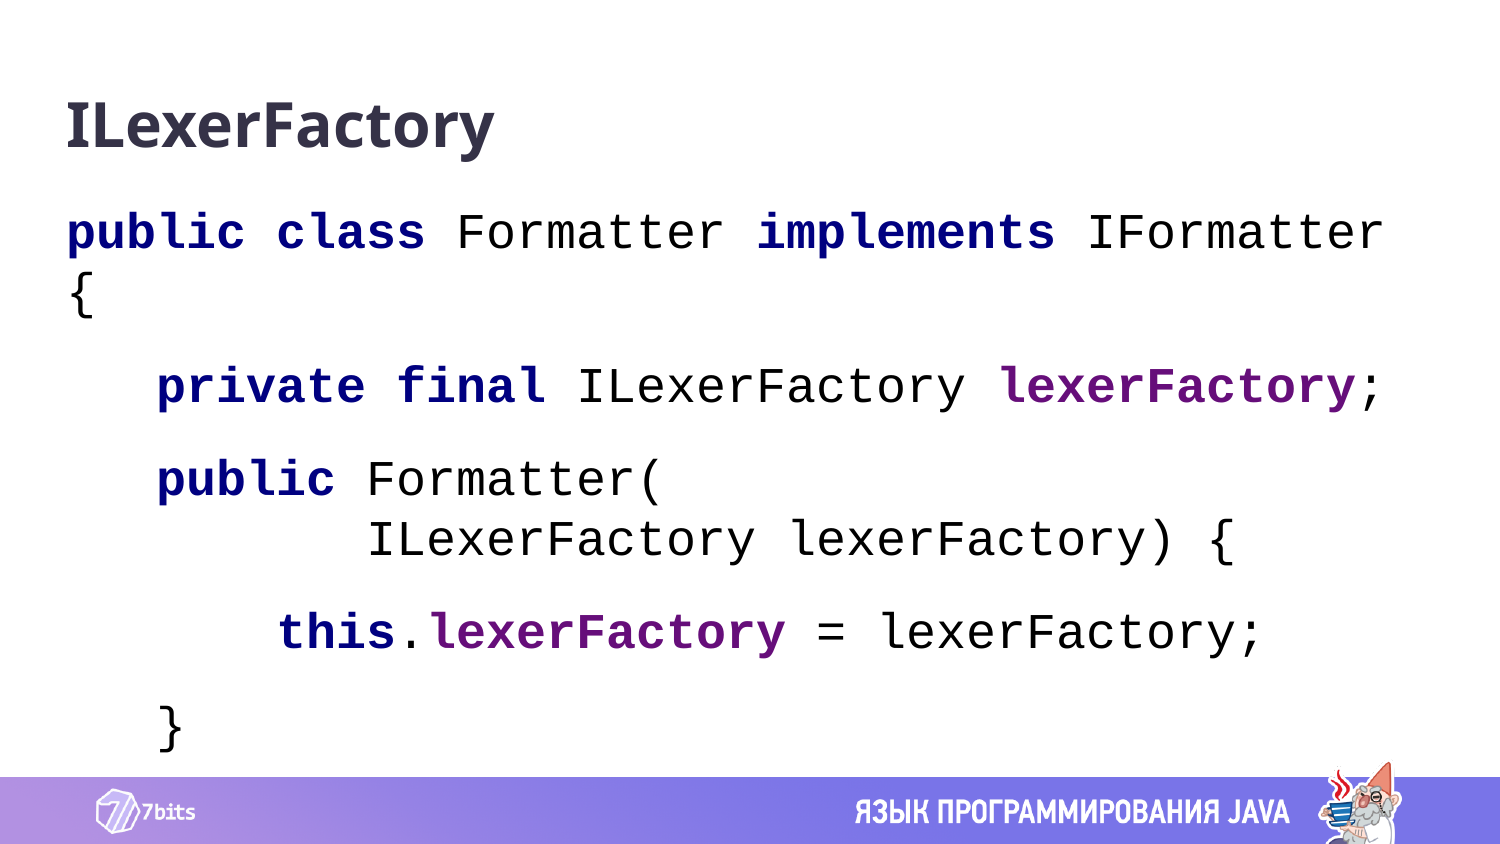

# ILexerFactory
public class Formatter implements IFormatter {
 private final ILexerFactory lexerFactory;
 public Formatter(
				ILexerFactory lexerFactory) {
 this.lexerFactory = lexerFactory;
 }